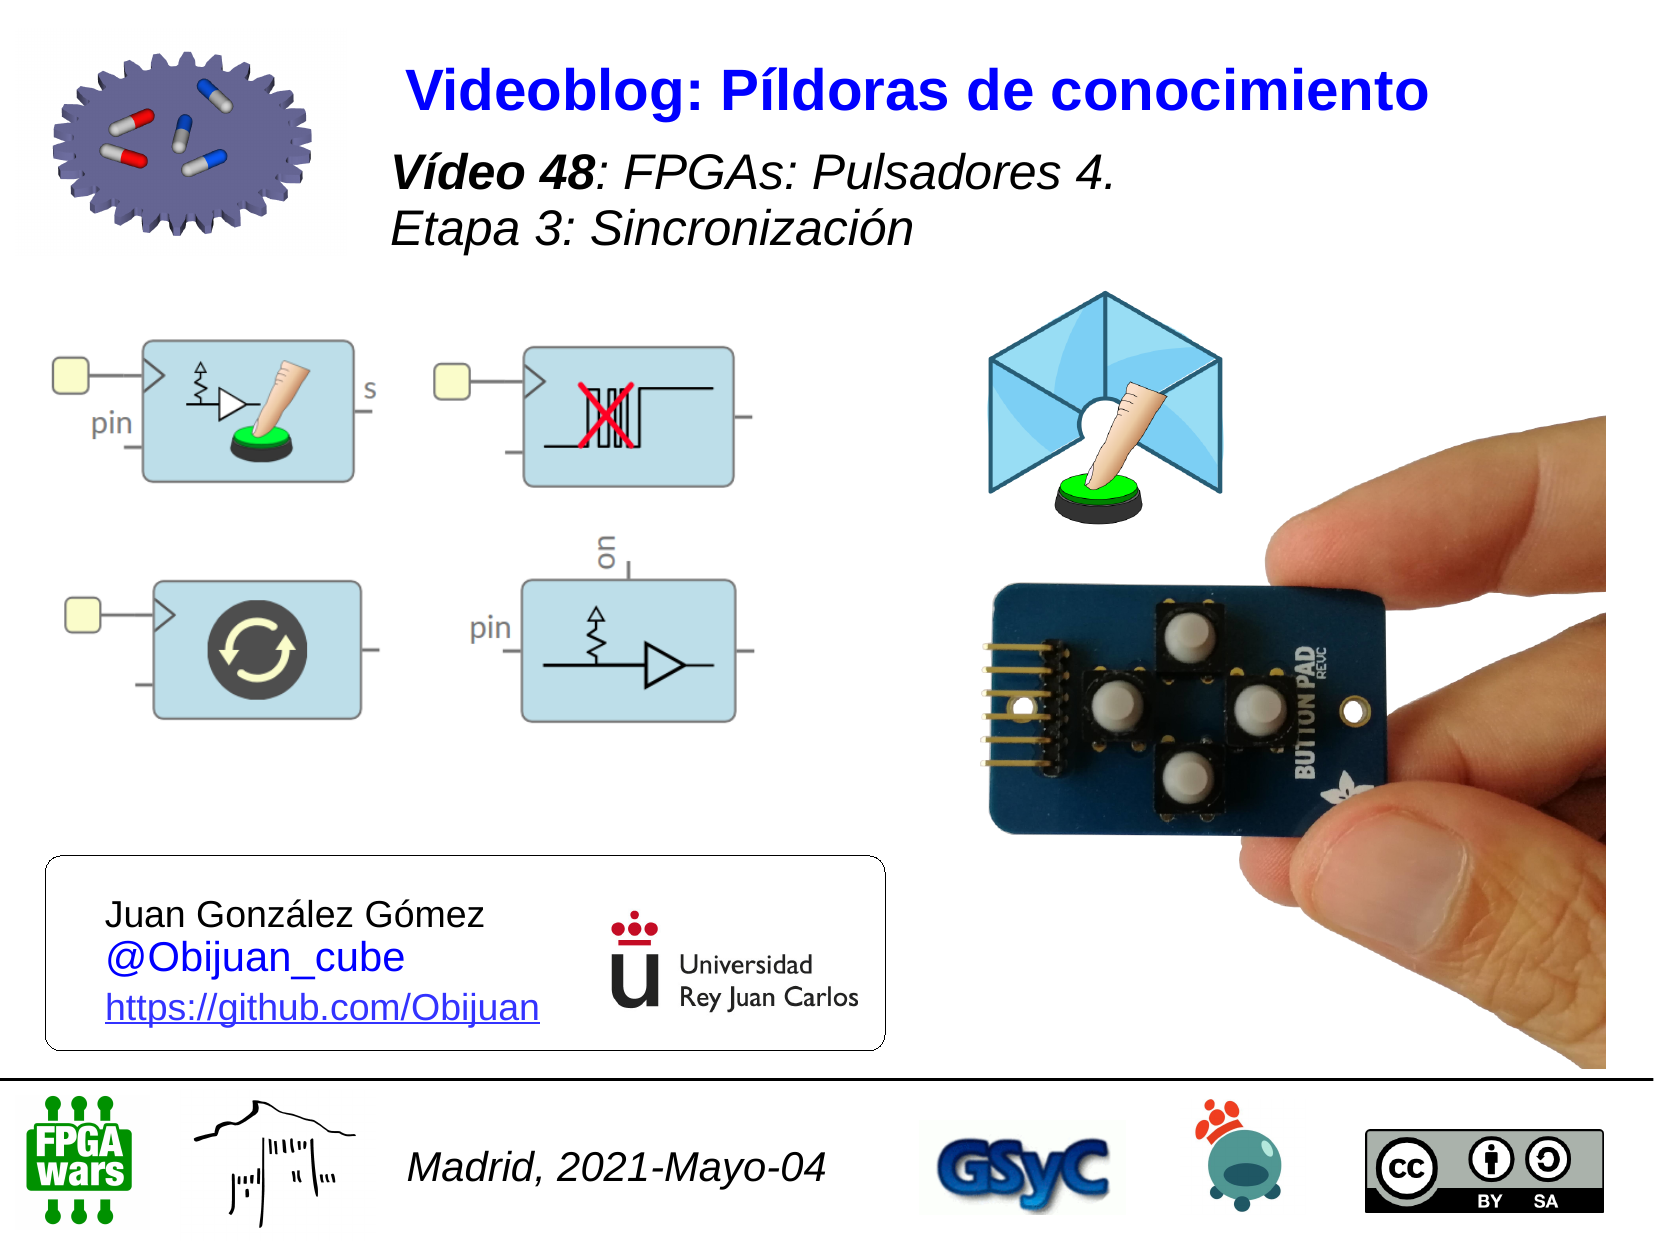

# Videoblog: Píldoras de conocimiento
Vídeo 48: FPGAs: Pulsadores 4.
Etapa 3: Sincronización
Juan González Gómez
@Obijuan_cube
https://github.com/Obijuan
Madrid, 2021-Mayo-04